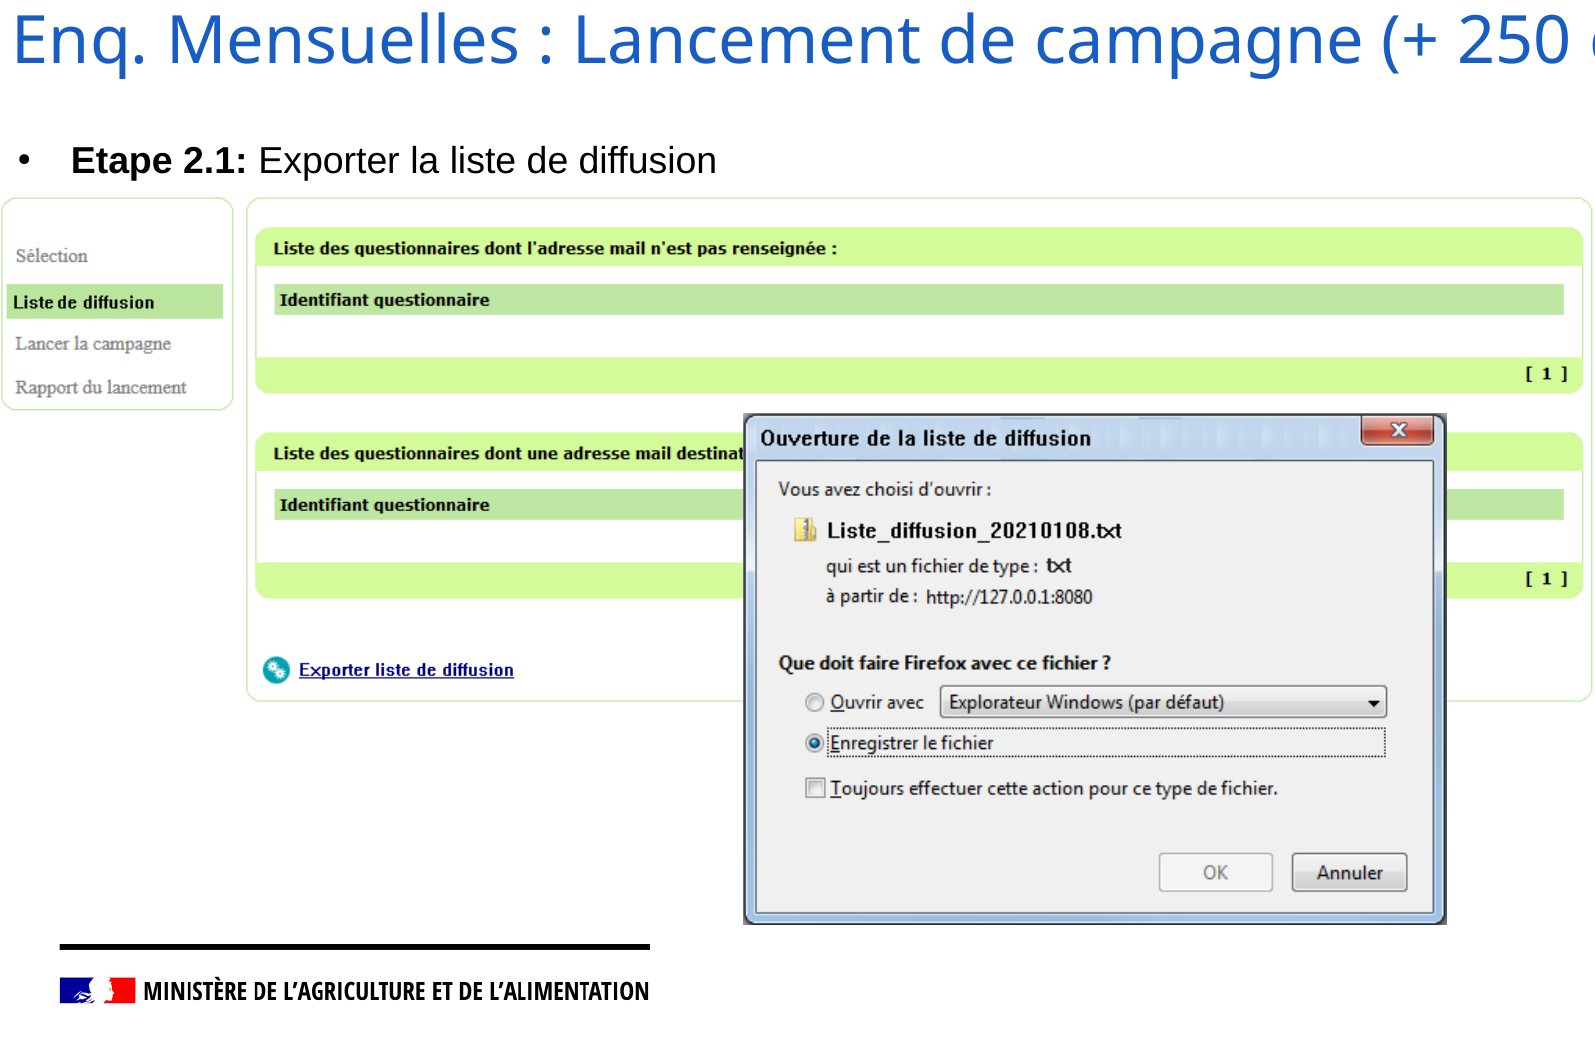

Enq. Mensuelles : Lancement de campagne (+ 250 quest)
# Etape 2.1: Exporter la liste de diffusion